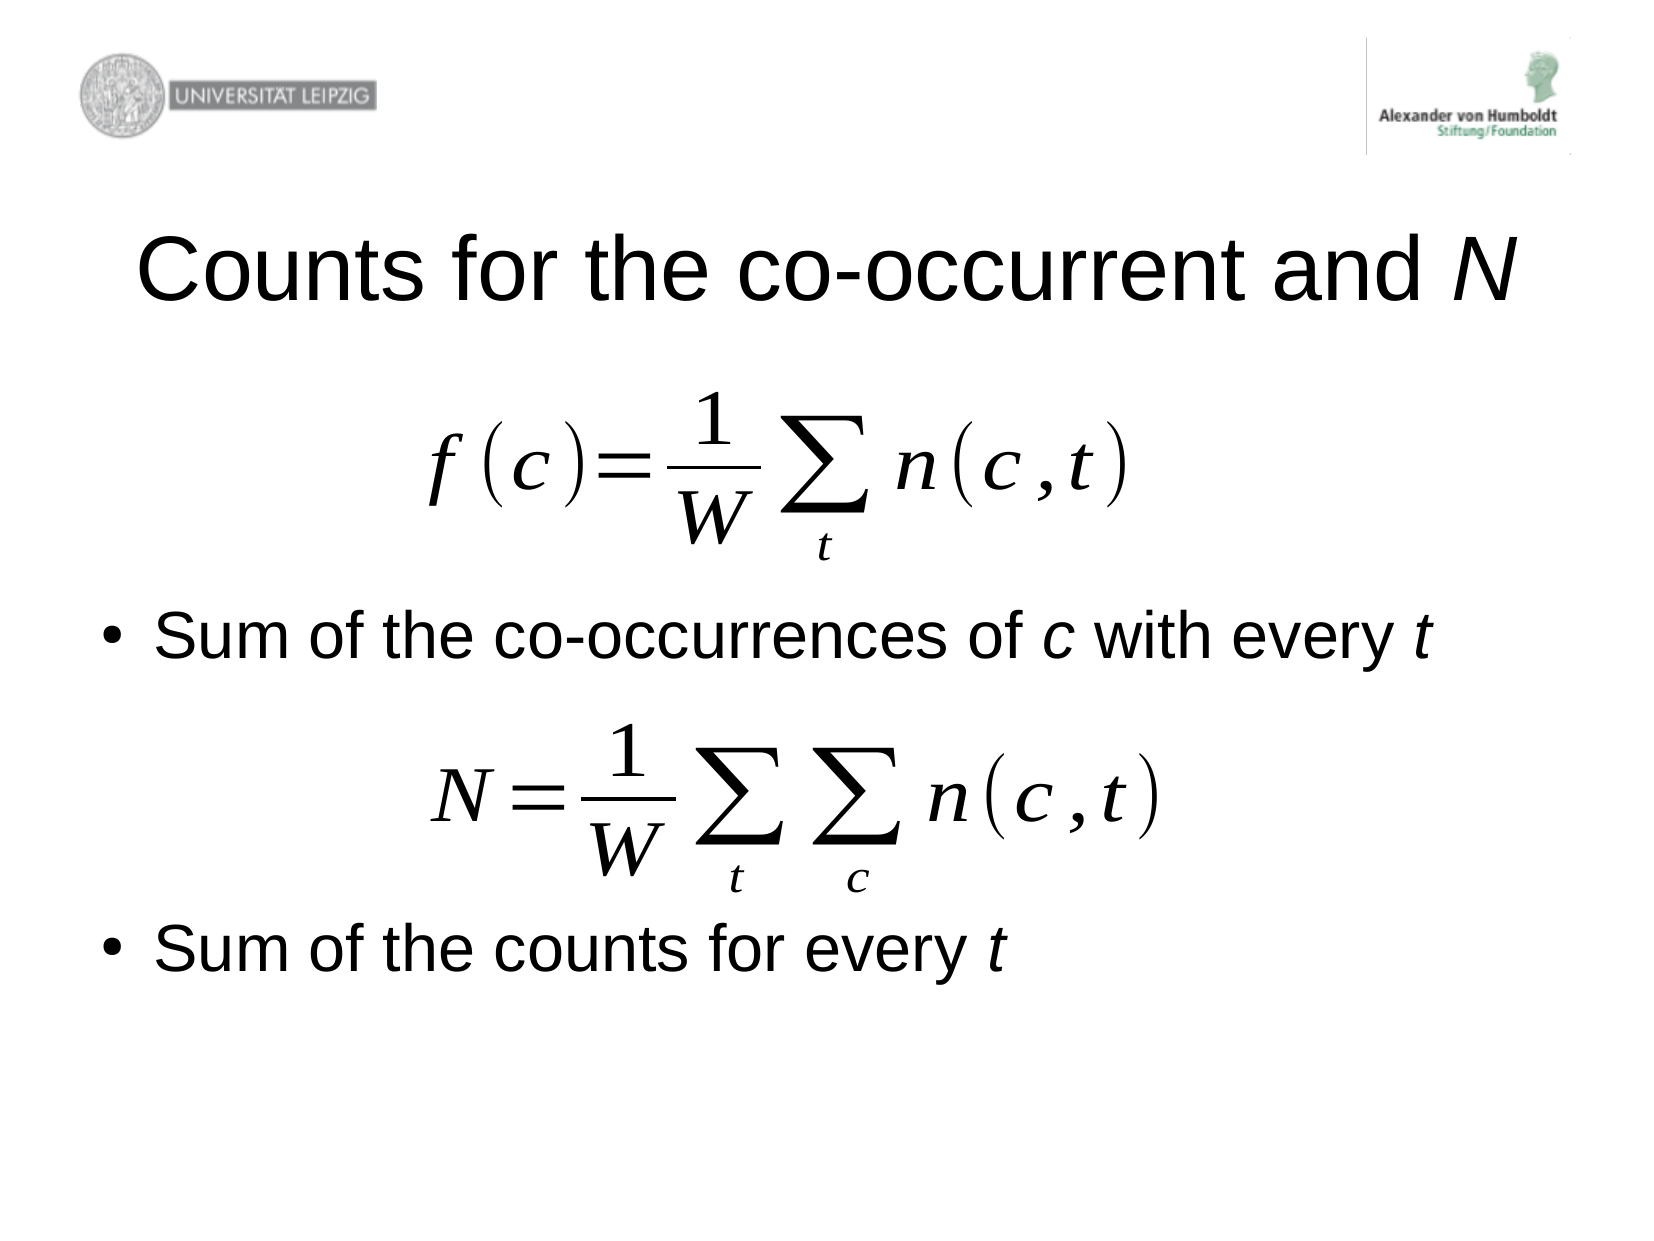

# Counts for the co-occurrent and N
Sum of the co-occurrences of c with every t
Sum of the counts for every t